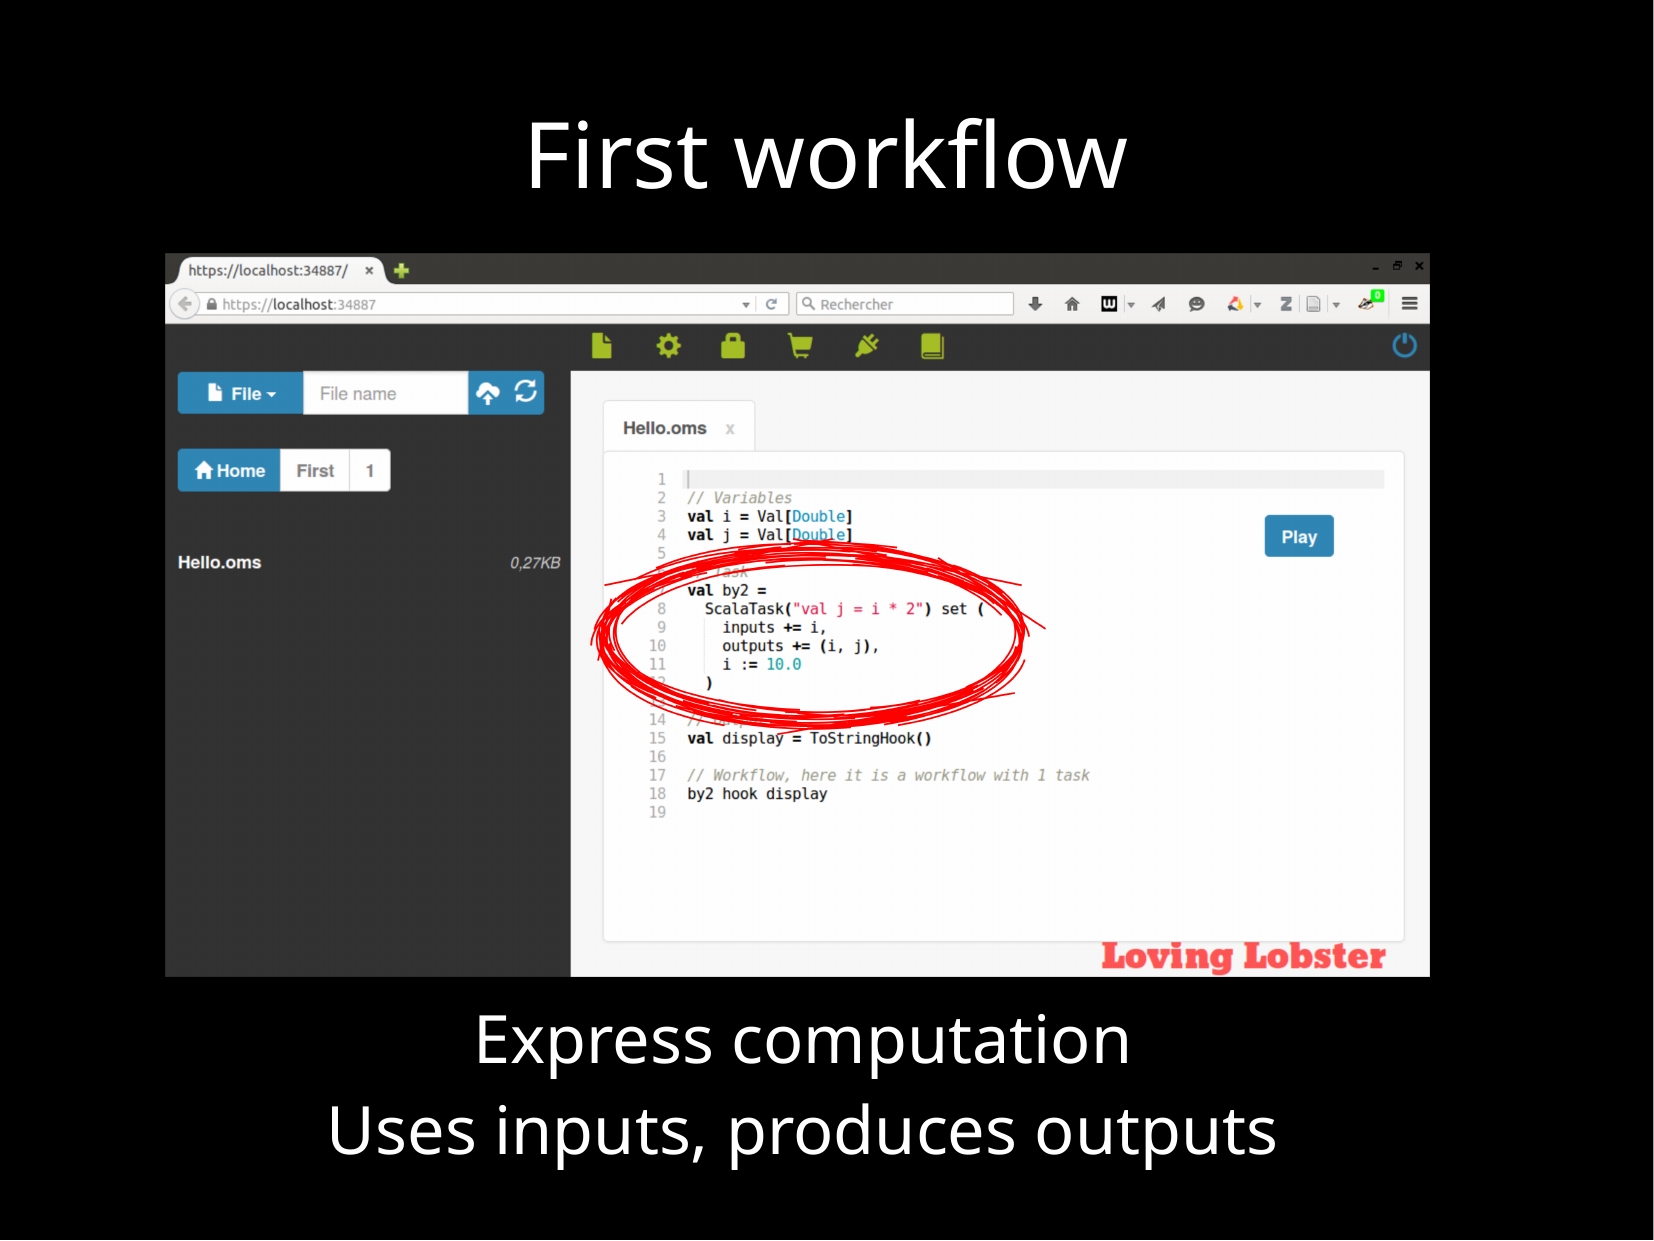

# First workflow
Express computation
Uses inputs, produces outputs